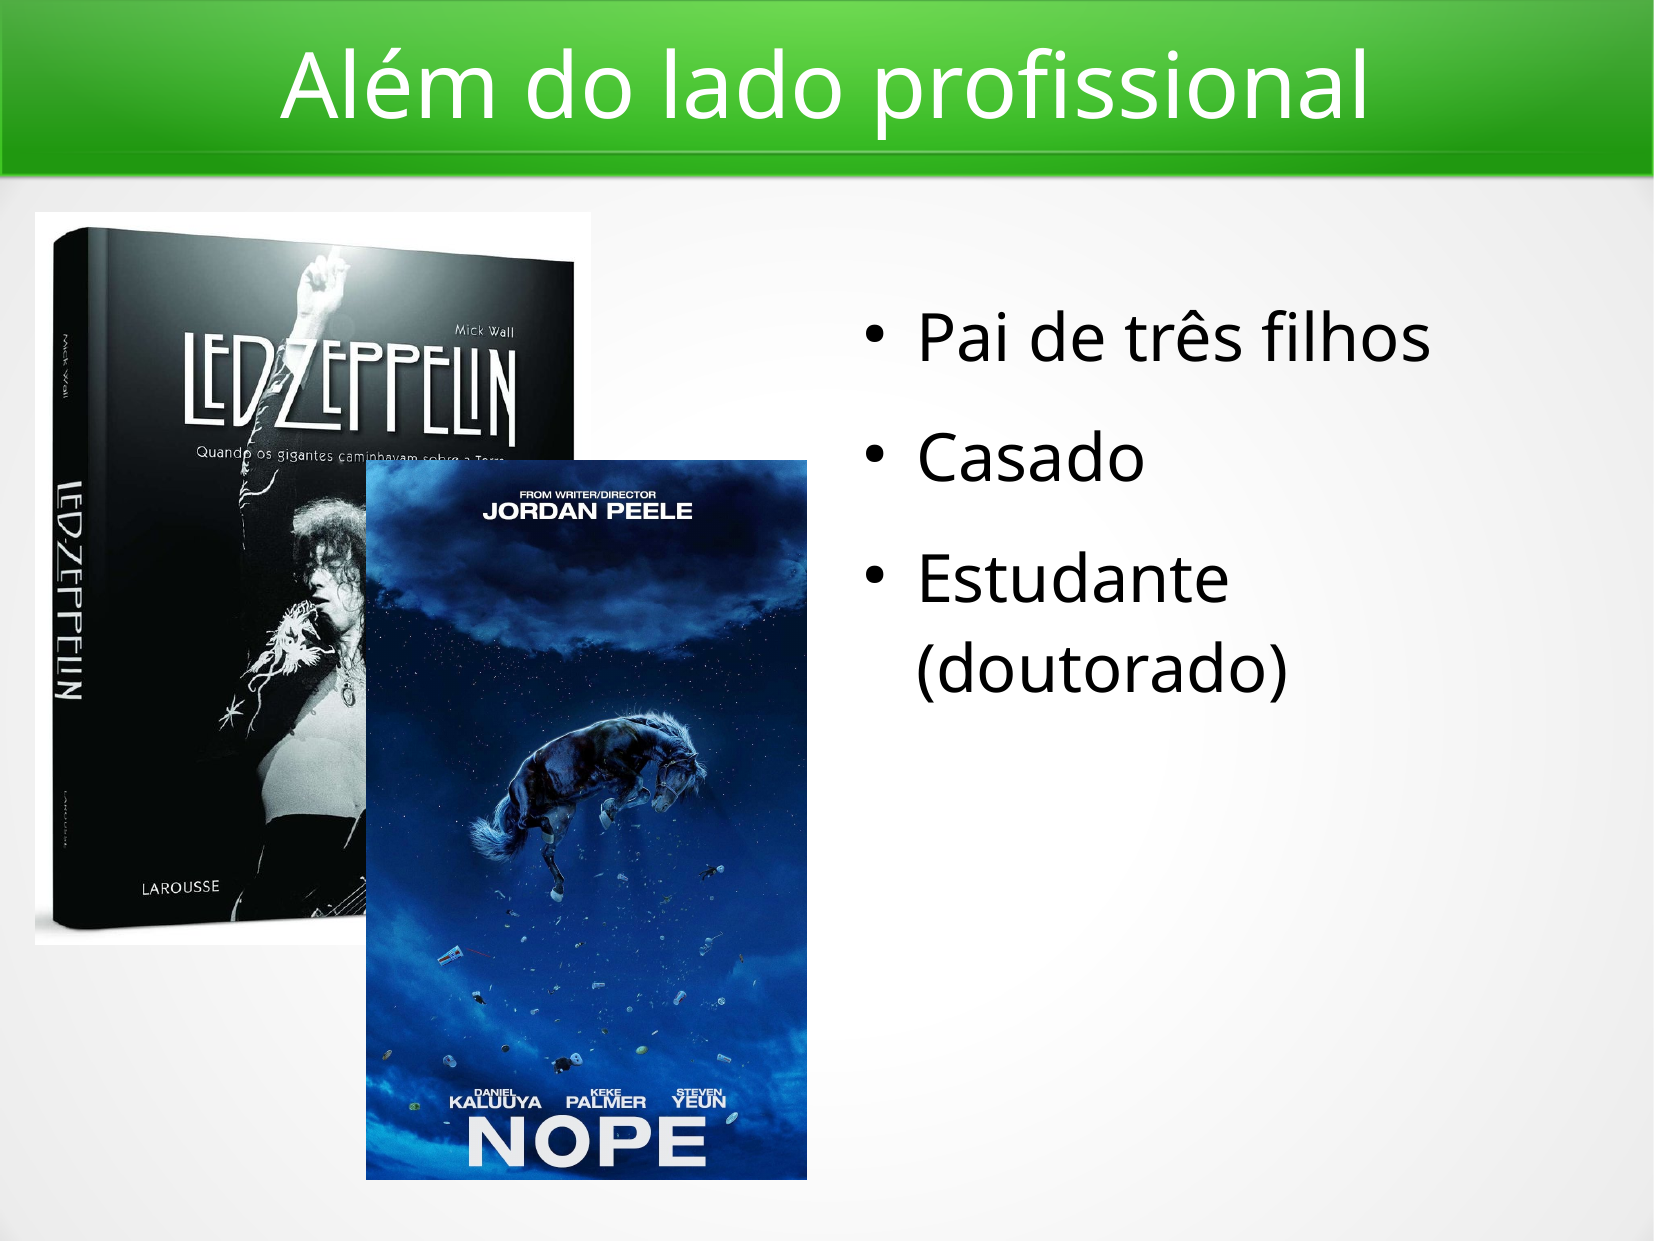

# Além do lado profissional
Pai de três filhos
Casado
Estudante (doutorado)